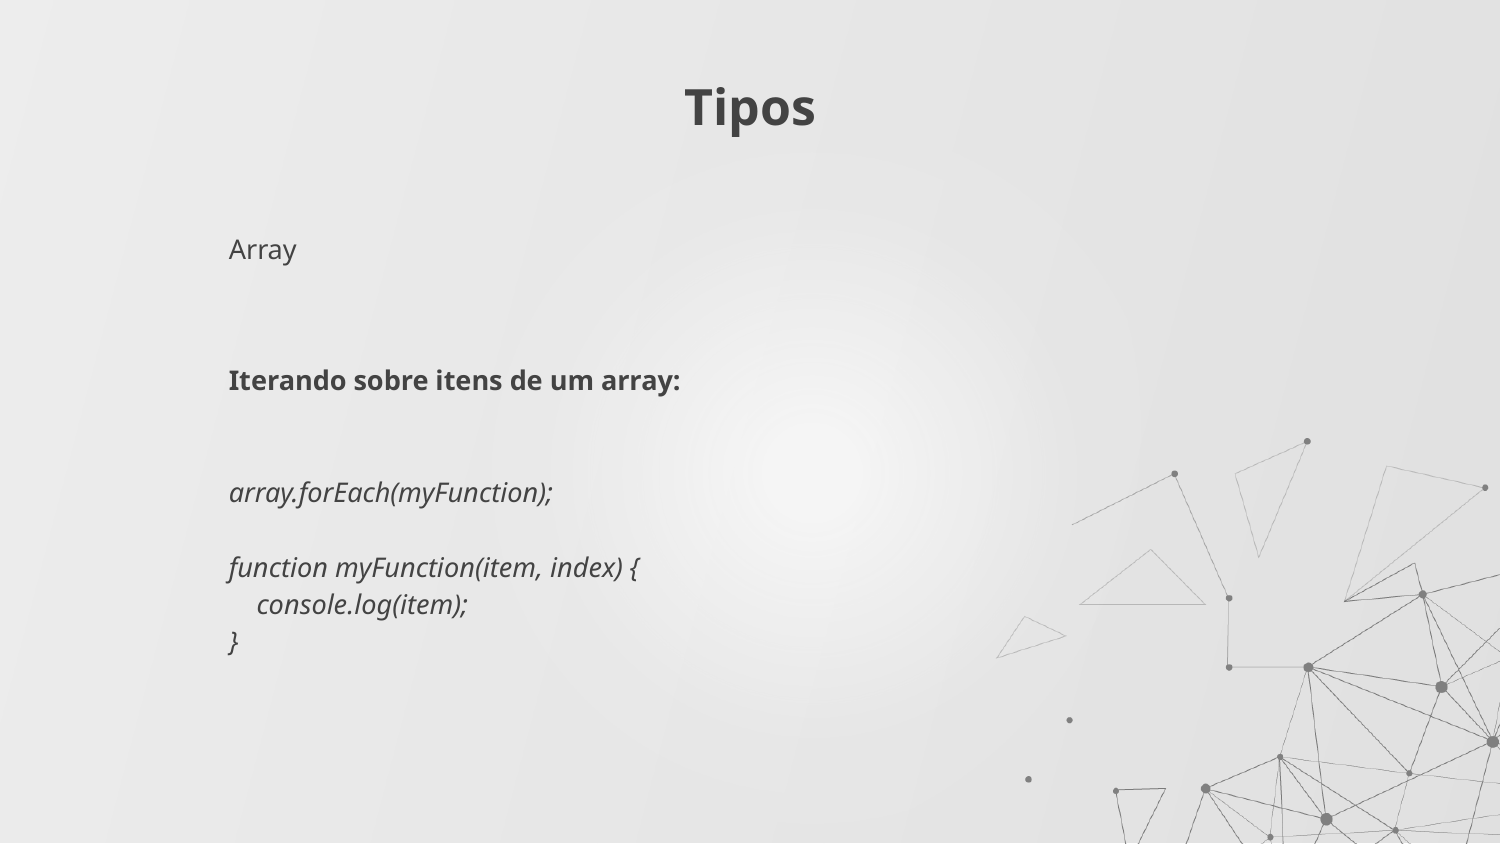

Tipos
# Array
Iterando sobre itens de um array:
array.forEach(myFunction);
function myFunction(item, index) {
 console.log(item);
}